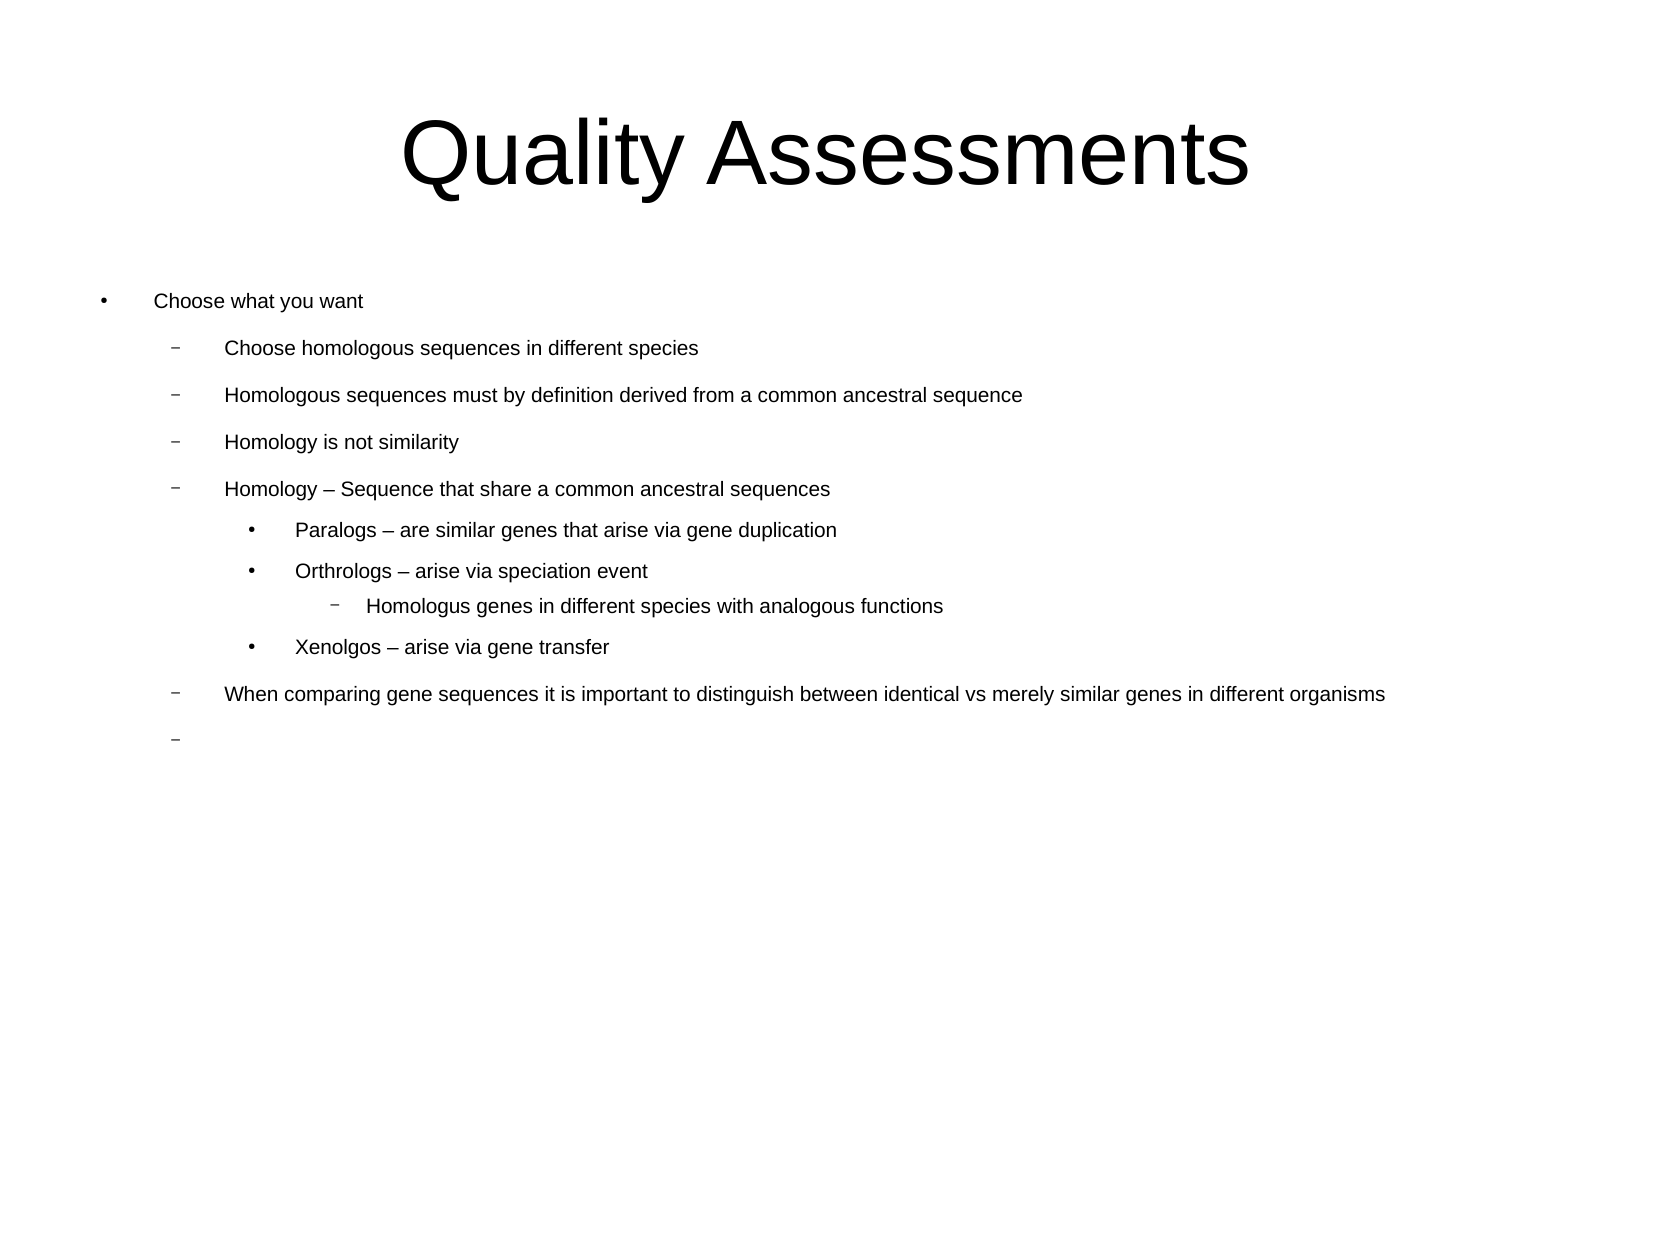

# Quality Assessments
Choose what you want
Choose homologous sequences in different species
Homologous sequences must by definition derived from a common ancestral sequence
Homology is not similarity
Homology – Sequence that share a common ancestral sequences
Paralogs – are similar genes that arise via gene duplication
Orthrologs – arise via speciation event
Homologus genes in different species with analogous functions
Xenolgos – arise via gene transfer
When comparing gene sequences it is important to distinguish between identical vs merely similar genes in different organisms